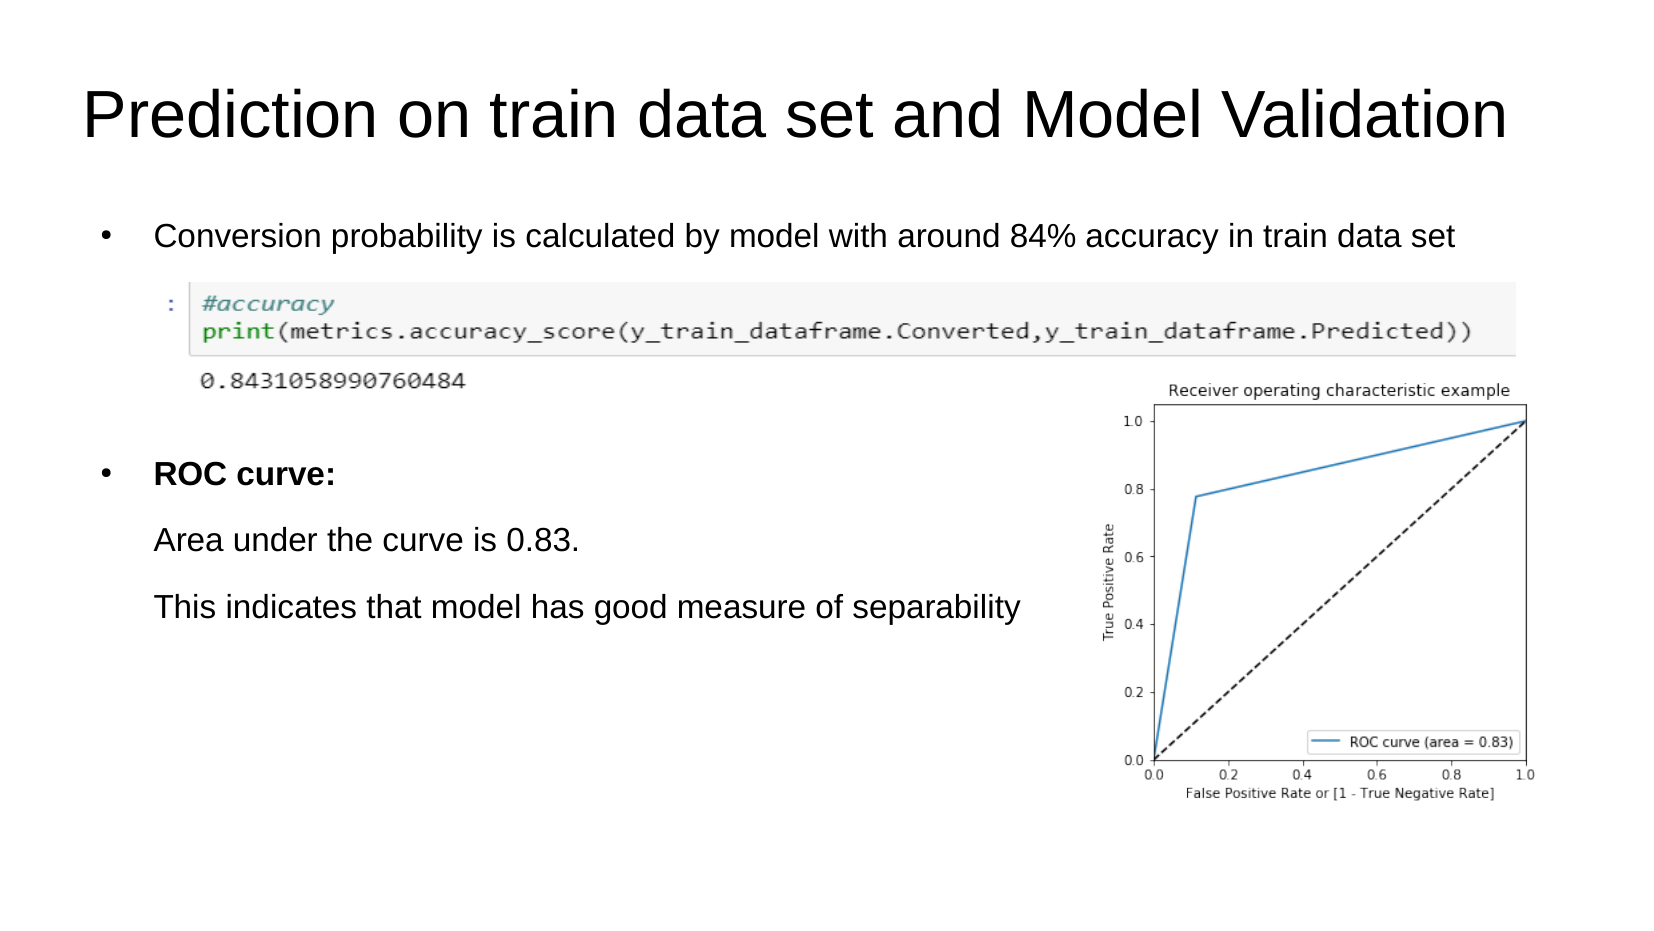

# Prediction on train data set and Model Validation
Conversion probability is calculated by model with around 84% accuracy in train data set
ROC curve:
Area under the curve is 0.83.
This indicates that model has good measure of separability